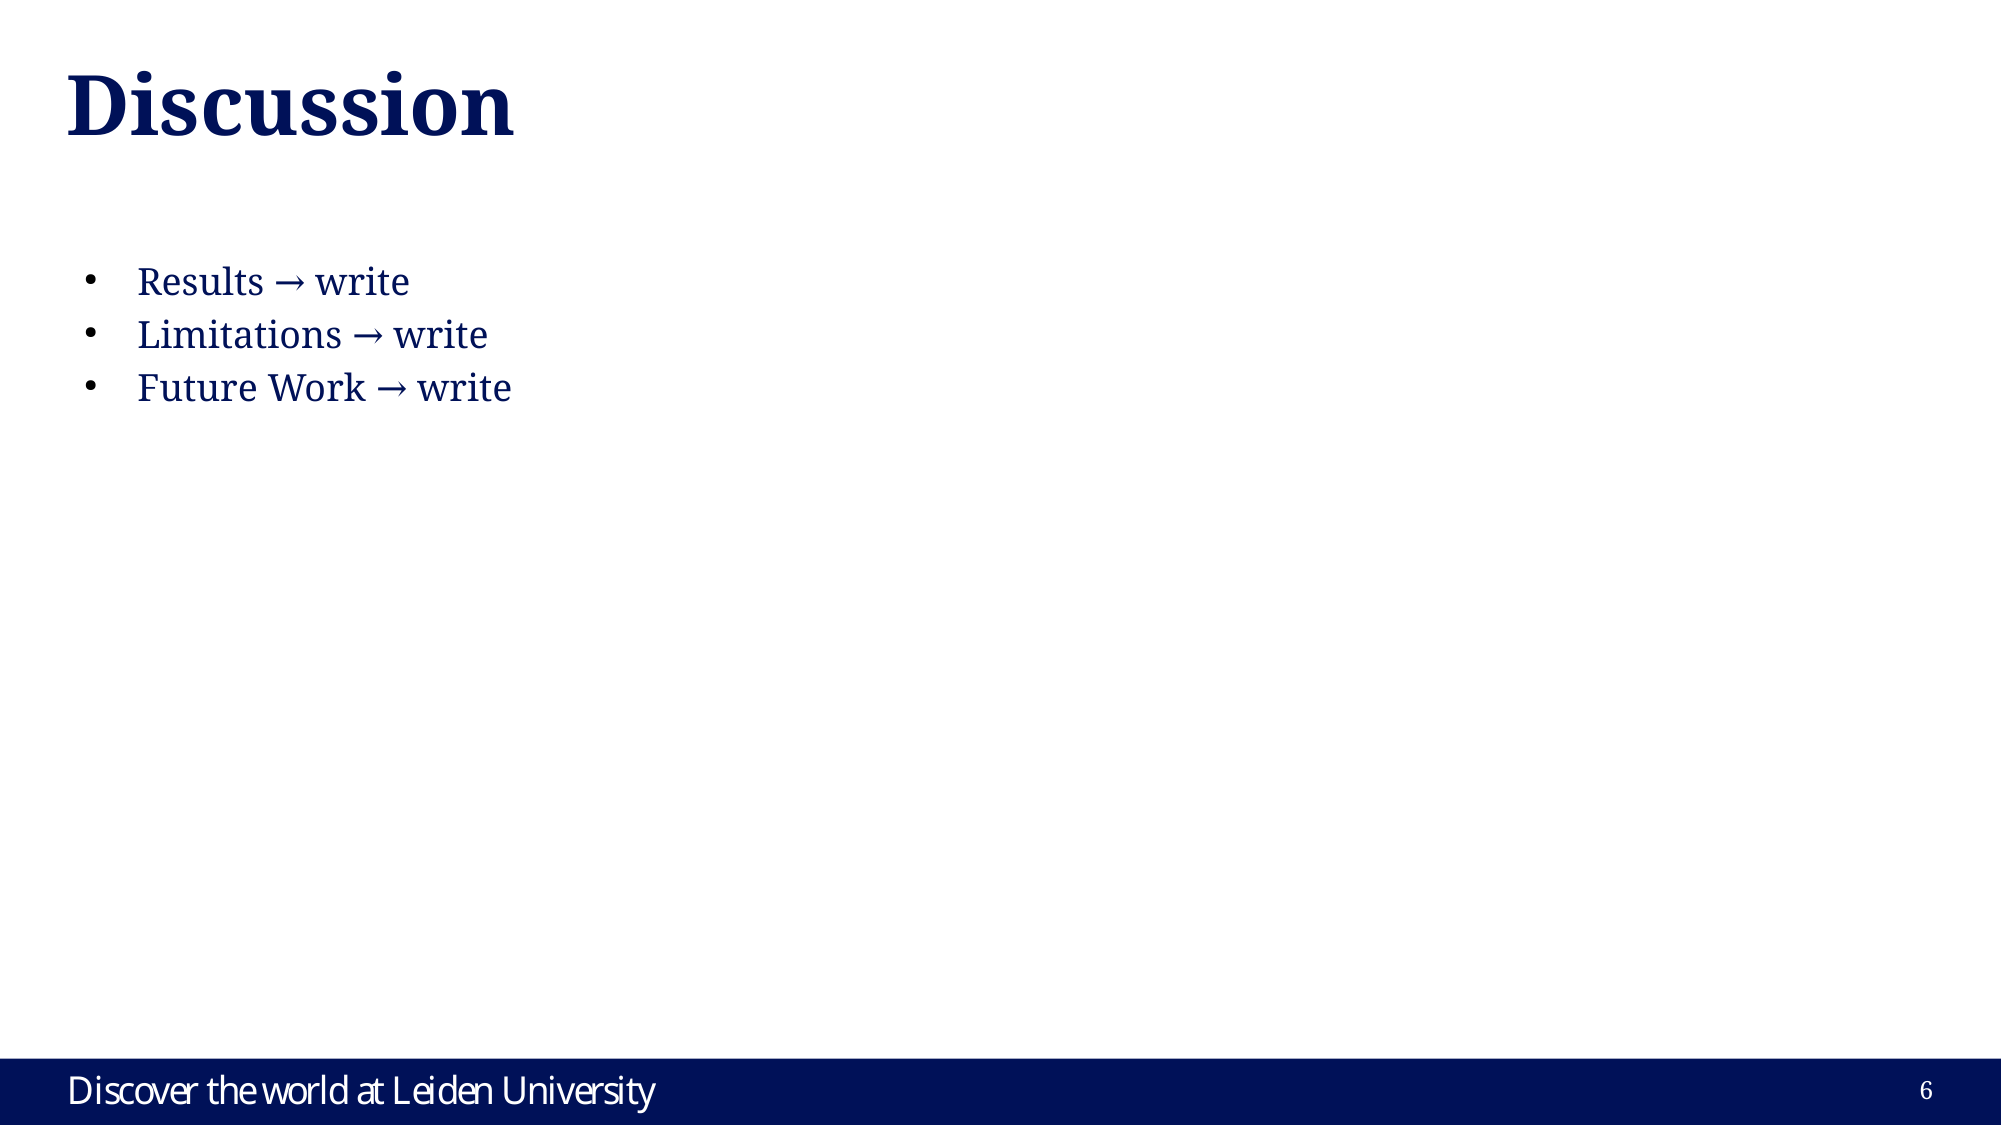

# Discussion
Results → write
Limitations → write
Future Work → write
6